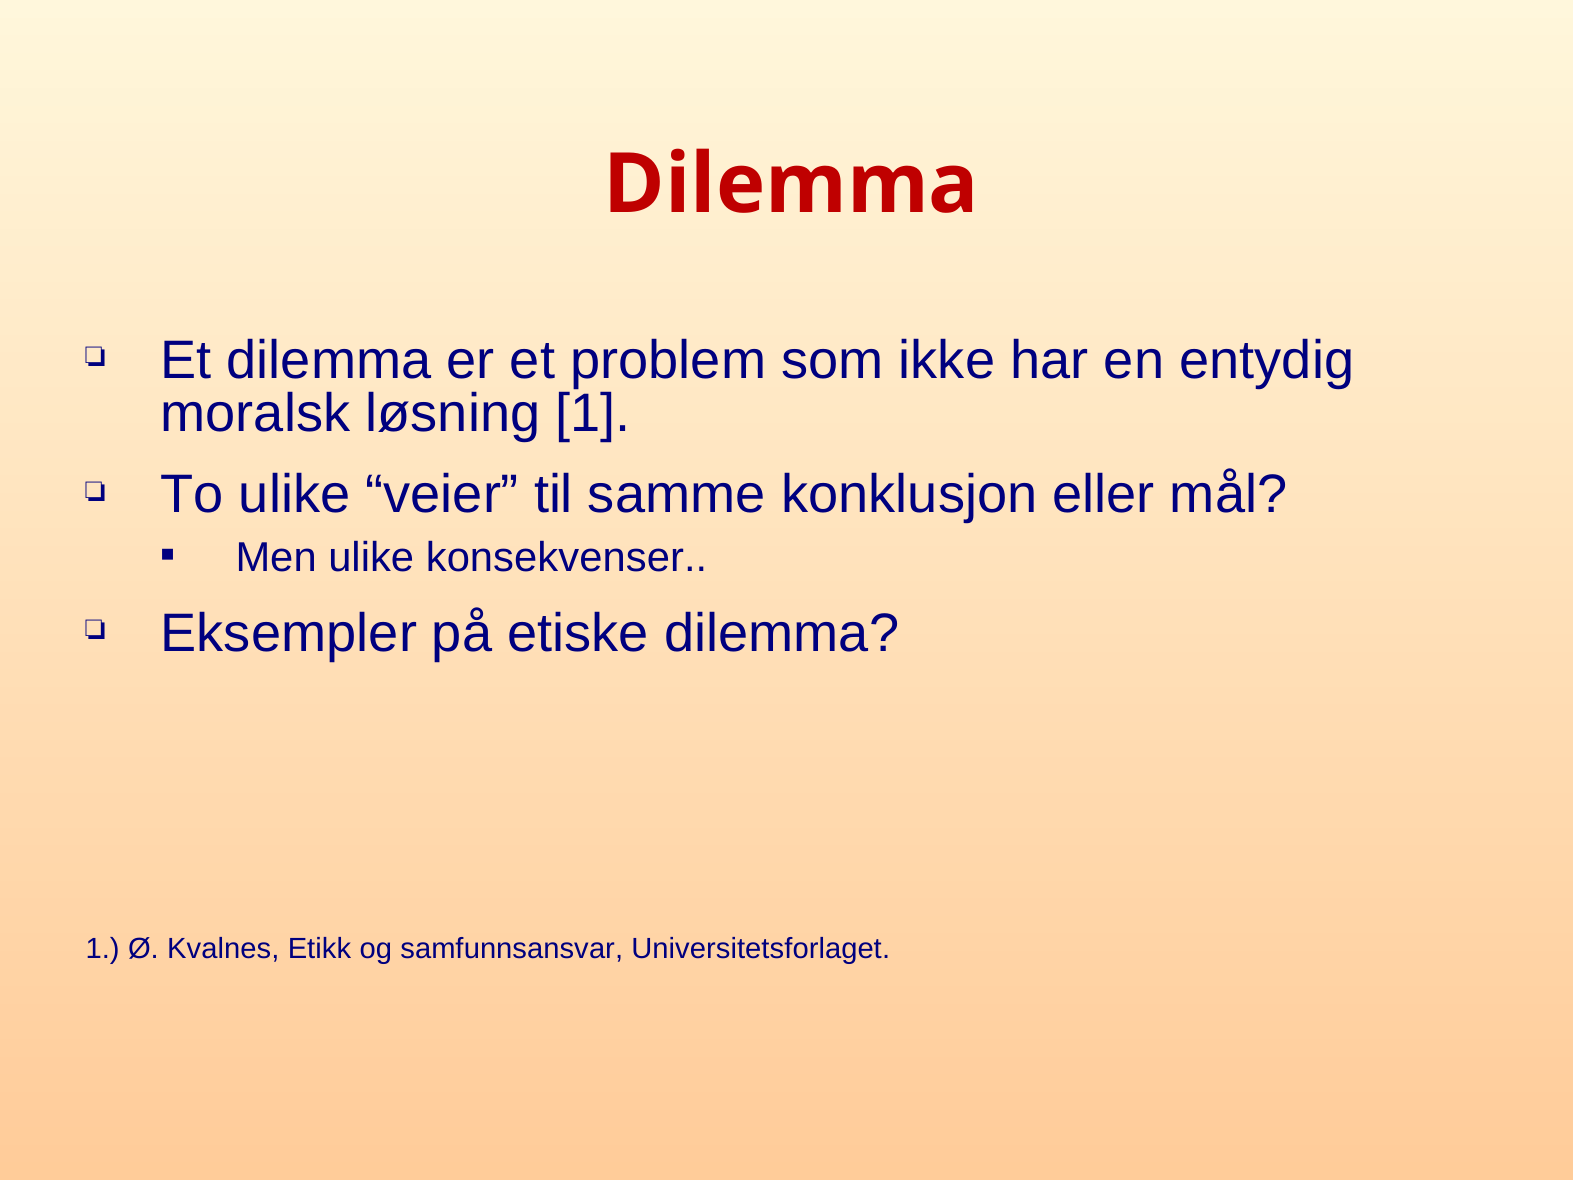

# Dilemma
Et dilemma er et problem som ikke har en entydig moralsk løsning [1].
To ulike “veier” til samme konklusjon eller mål?
Men ulike konsekvenser..
Eksempler på etiske dilemma?
1.) Ø. Kvalnes, Etikk og samfunnsansvar, Universitetsforlaget.